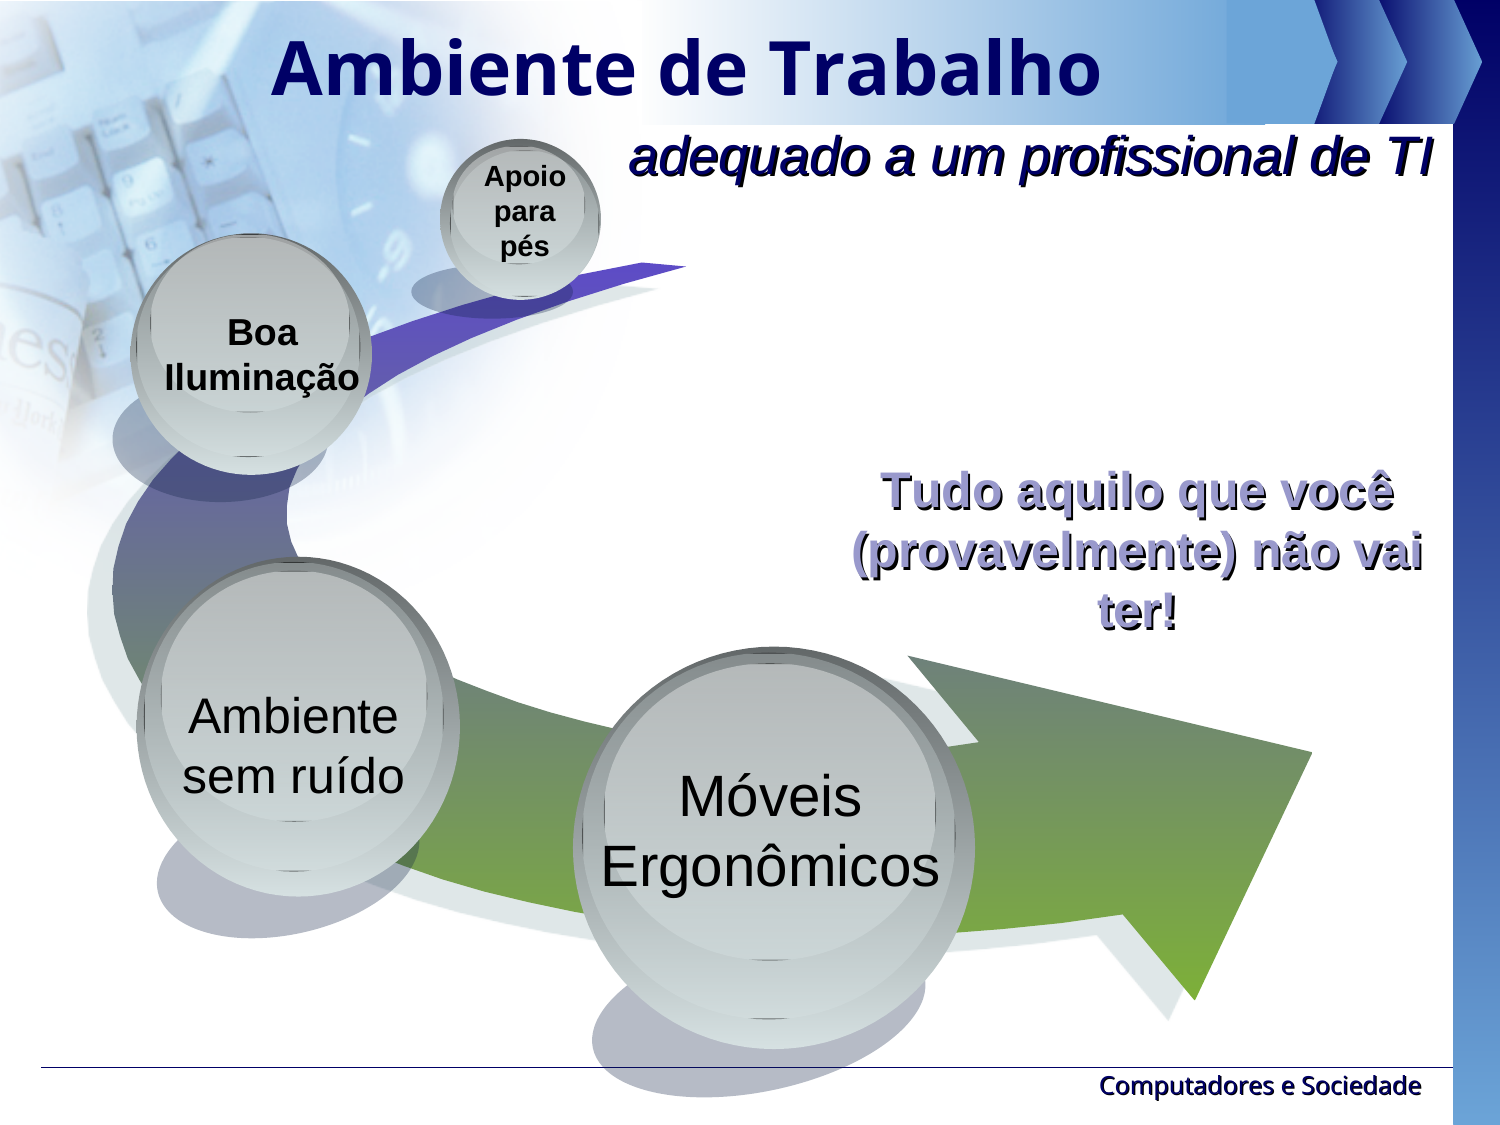

# Ambiente de Trabalho
adequado a um profissional de TI
Apoio
para
pés
Boa
Iluminação
Ambiente
sem ruído
Móveis
Ergonômicos
Tudo aquilo que você (provavelmente) não vai ter!